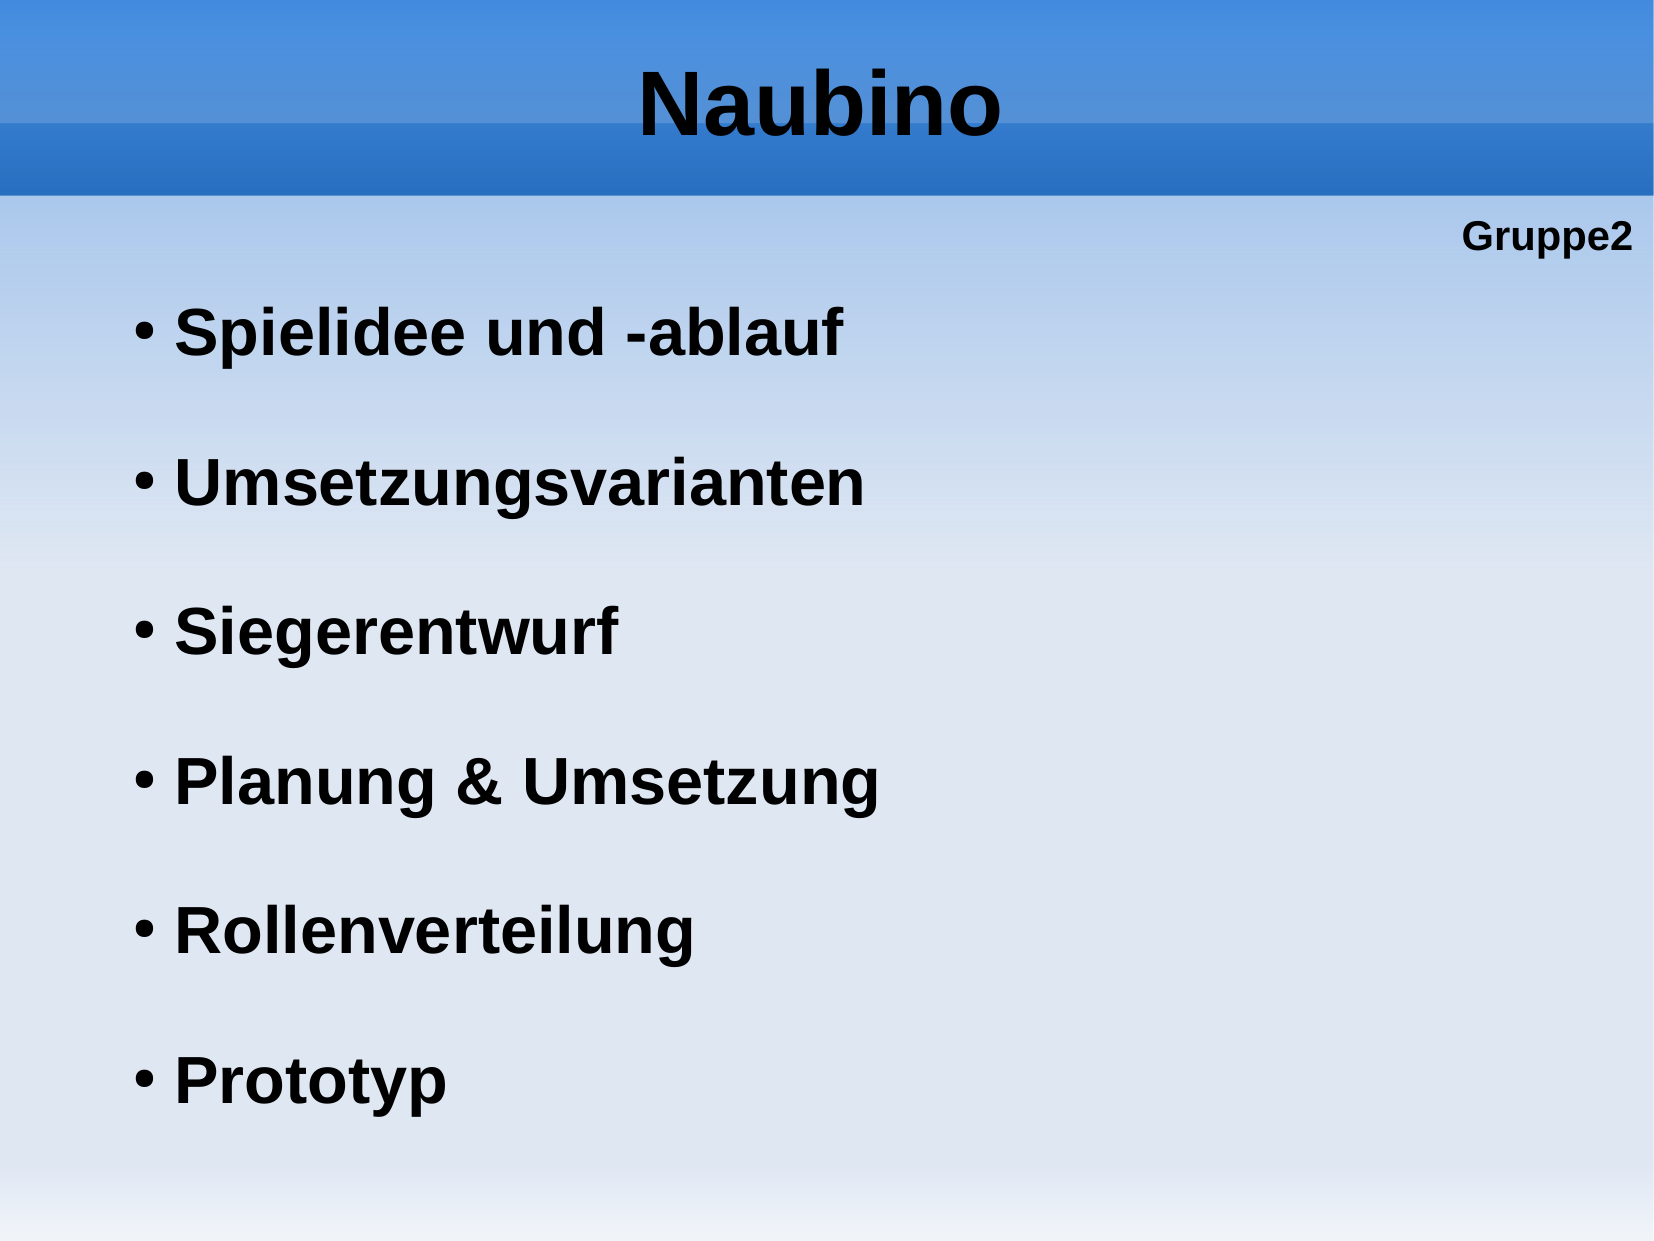

# Naubino
Gruppe2
 Spielidee und -ablauf
 Umsetzungsvarianten
 Siegerentwurf
 Planung & Umsetzung
 Rollenverteilung
 Prototyp